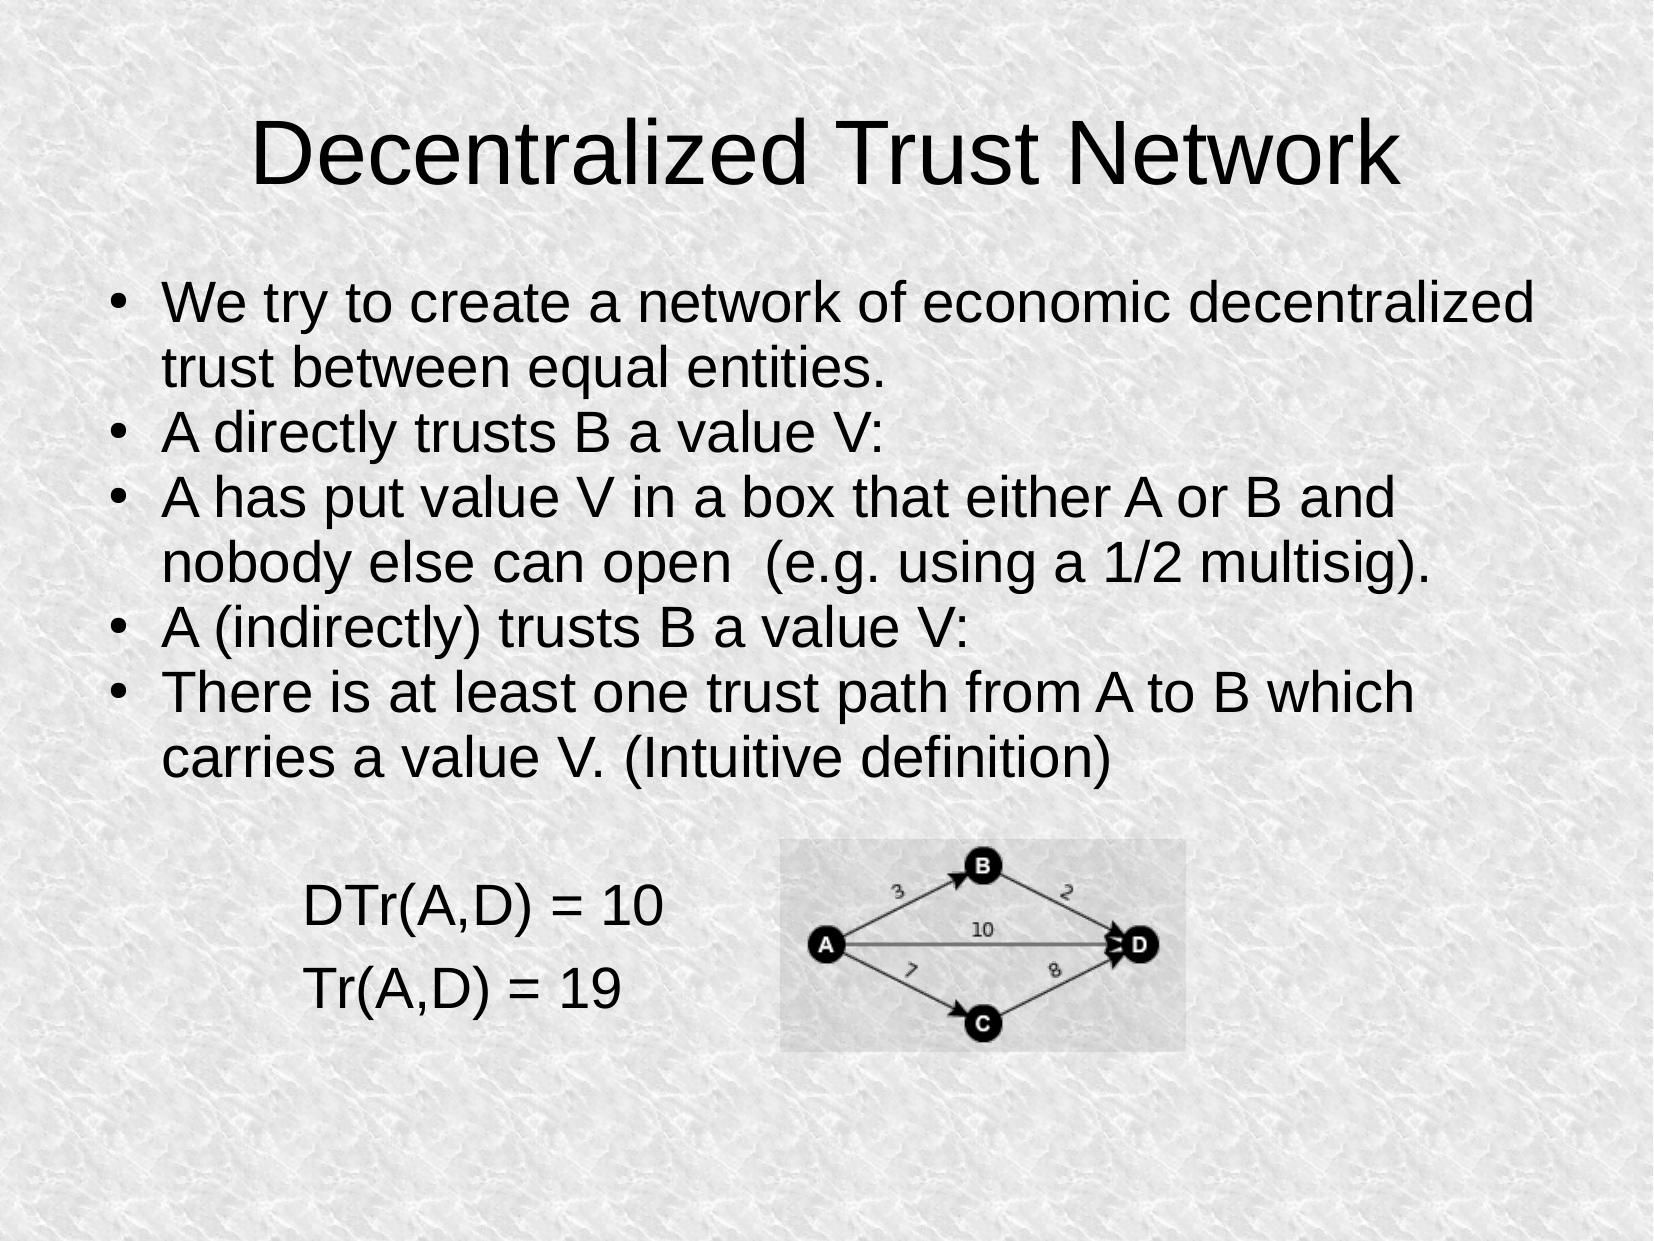

# Decentralized Trust Network
We try to create a network of economic decentralized trust between equal entities.
A directly trusts B a value V:
A has put value V in a box that either A or B and nobody else can open (e.g. using a 1/2 multisig).
A (indirectly) trusts B a value V:
There is at least one trust path from A to B which carries a value V. (Intuitive definition)
DTr(A,D) = 10
Tr(A,D) = 19